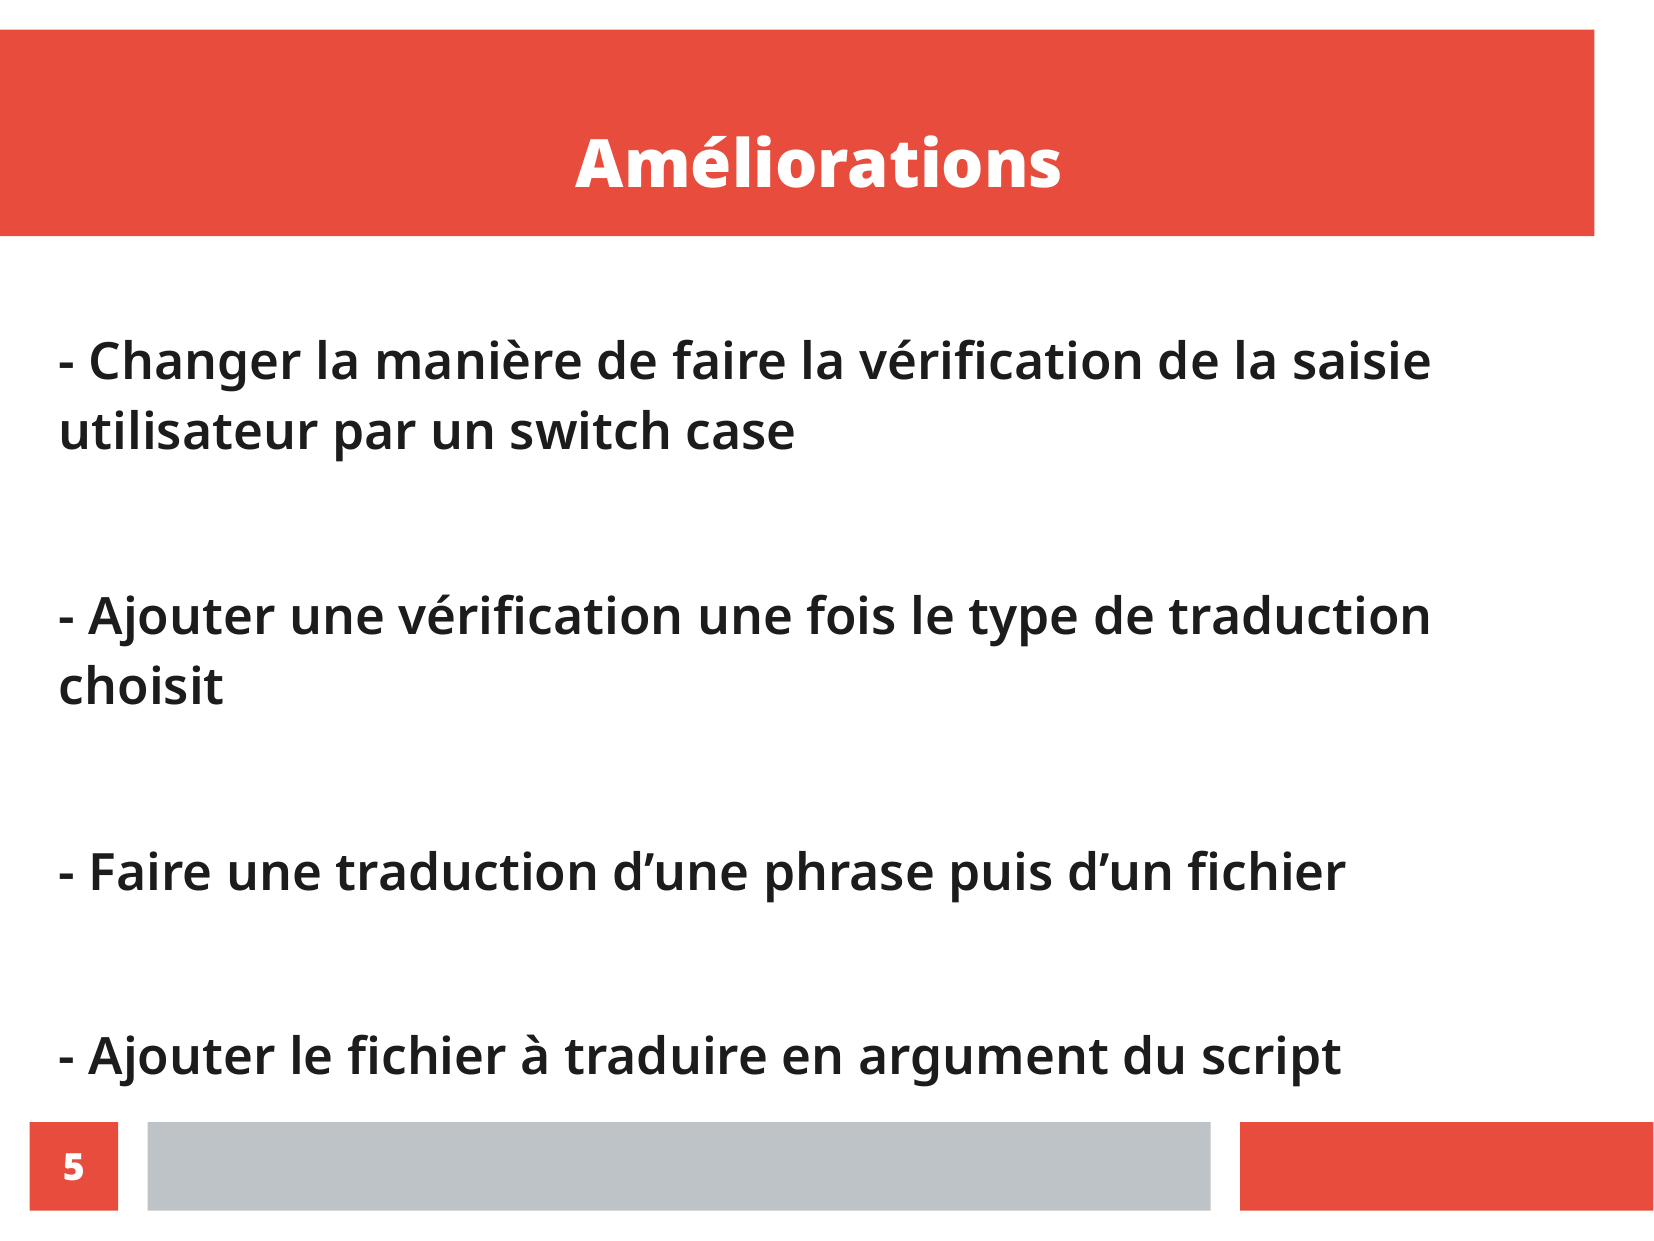

# Améliorations
- Changer la manière de faire la vérification de la saisie utilisateur par un switch case
- Ajouter une vérification une fois le type de traduction choisit
- Faire une traduction d’une phrase puis d’un fichier
- Ajouter le fichier à traduire en argument du script
5